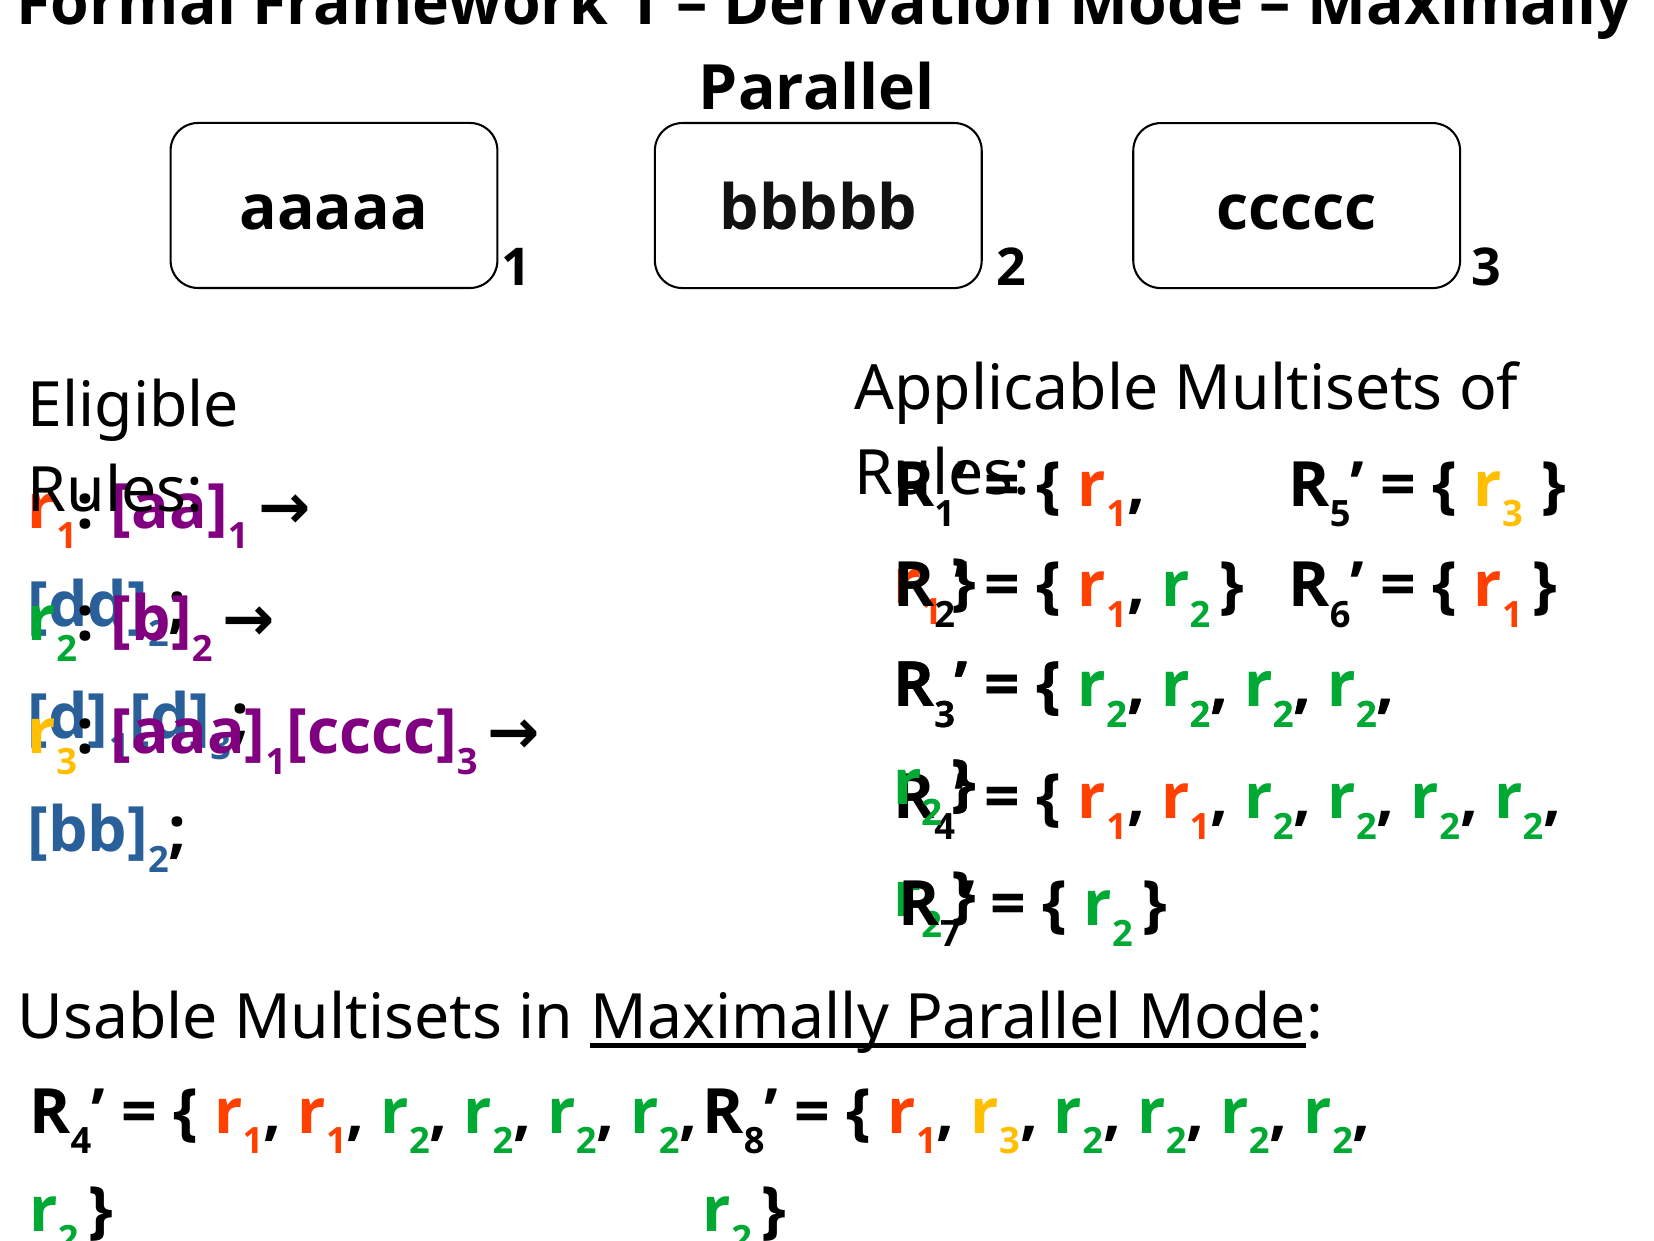

# Formal Framework 1 – Derivation Mode – Maximally Parallel
aaaaa
bbbbb
ccccc
1
2
3
Applicable Multisets of Rules:
Eligible Rules:
R1’ = { r1, r1 }
R5’ = { r3 }
r1: [aa]1 → [dd]2;
R2’ = { r1, r2 }
R6’ = { r1 }
r2: [b]2 → [d]1[d]3;
R3’ = { r2, r2, r2, r2, r2 }
R3’ = { r2, r2, r2, r2, r2 }
r3: [aaa]1[cccc]3 → [bb]2;
R4’ = { r1, r1, r2, r2, r2, r2, r2 }
R7’ = { r2 }
Usable Multisets in Maximally Parallel Mode:
R4’ = { r1, r1, r2, r2, r2, r2, r2 }
R8’ = { r1, r3, r2, r2, r2, r2, r2 }